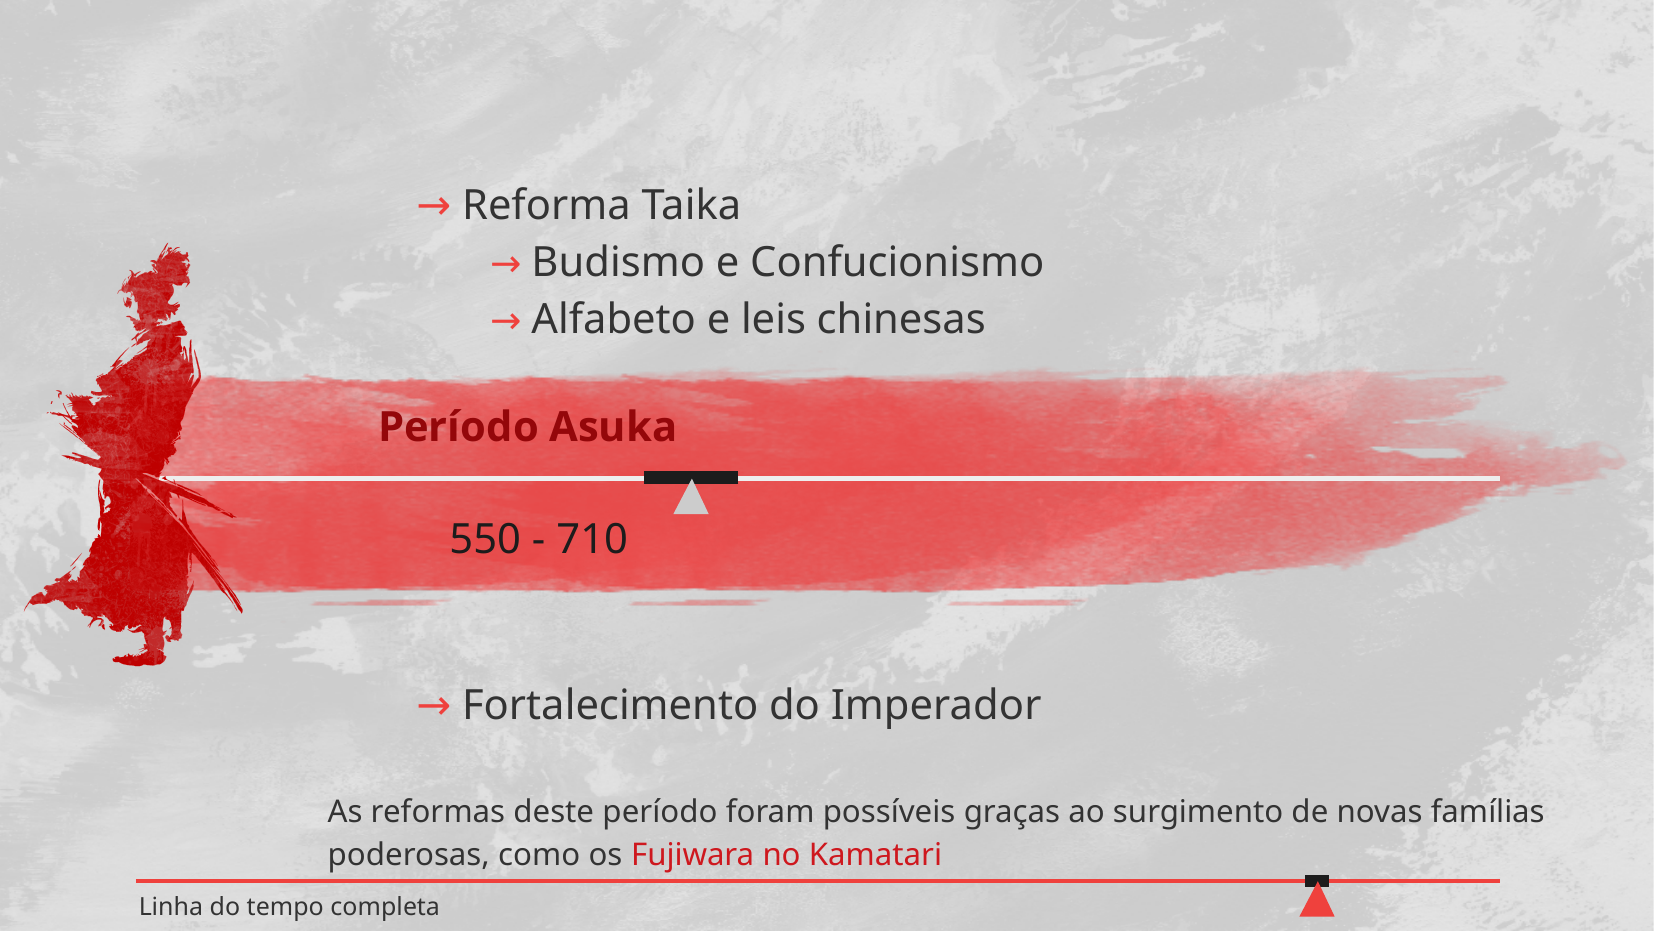

→ Reforma Taika
	→ Budismo e Confucionismo
	→ Alfabeto e leis chinesas
Período Asuka
550 - 710
→ Fortalecimento do Imperador
As reformas deste período foram possíveis graças ao surgimento de novas famílias poderosas, como os Fujiwara no Kamatari
Linha do tempo completa